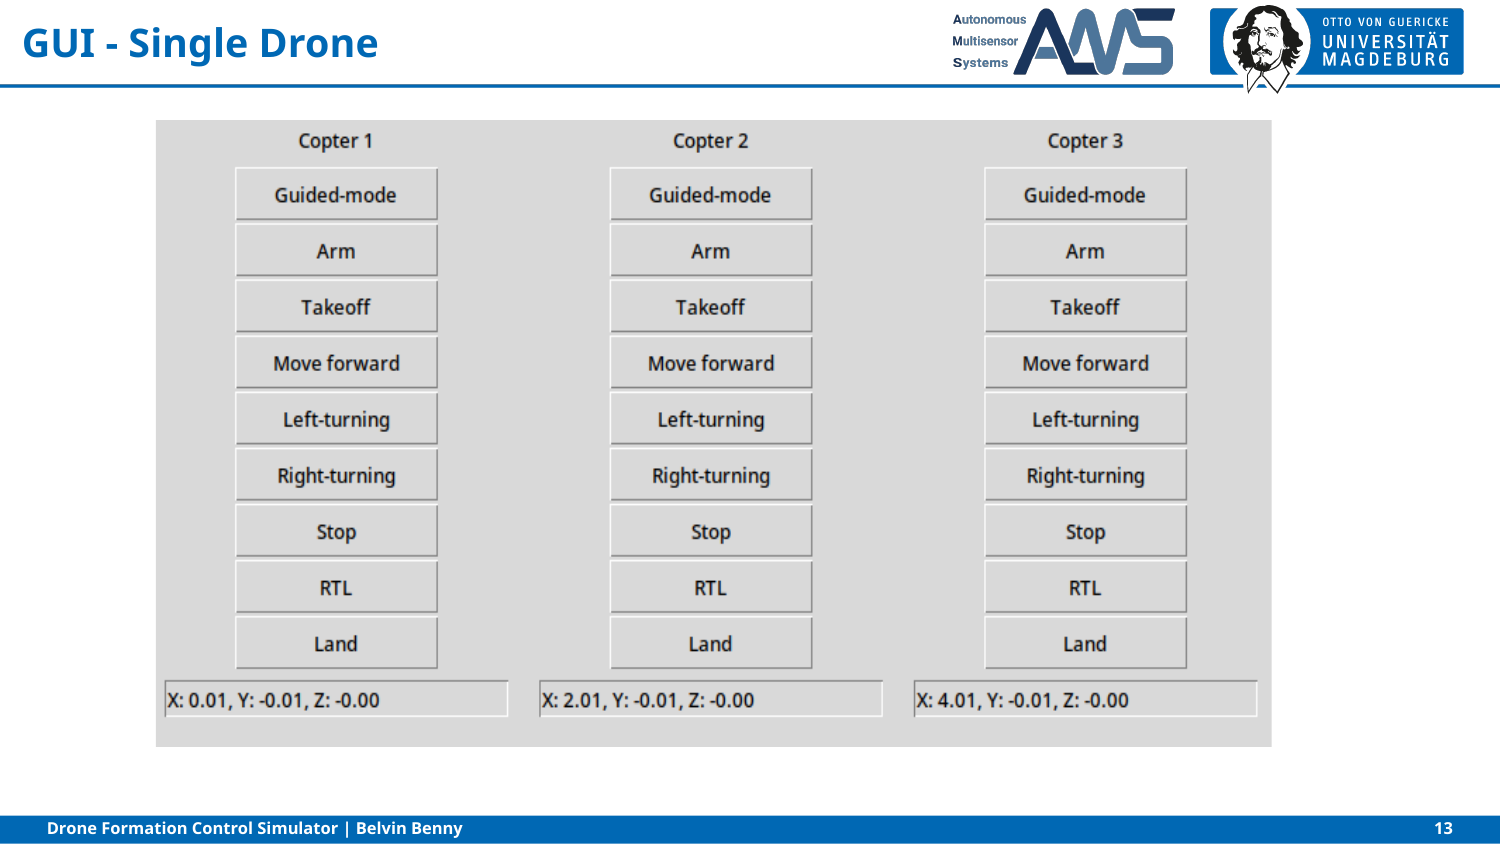

# GUI - Single Drone
Drone Formation Control Simulator | Belvin Benny
13